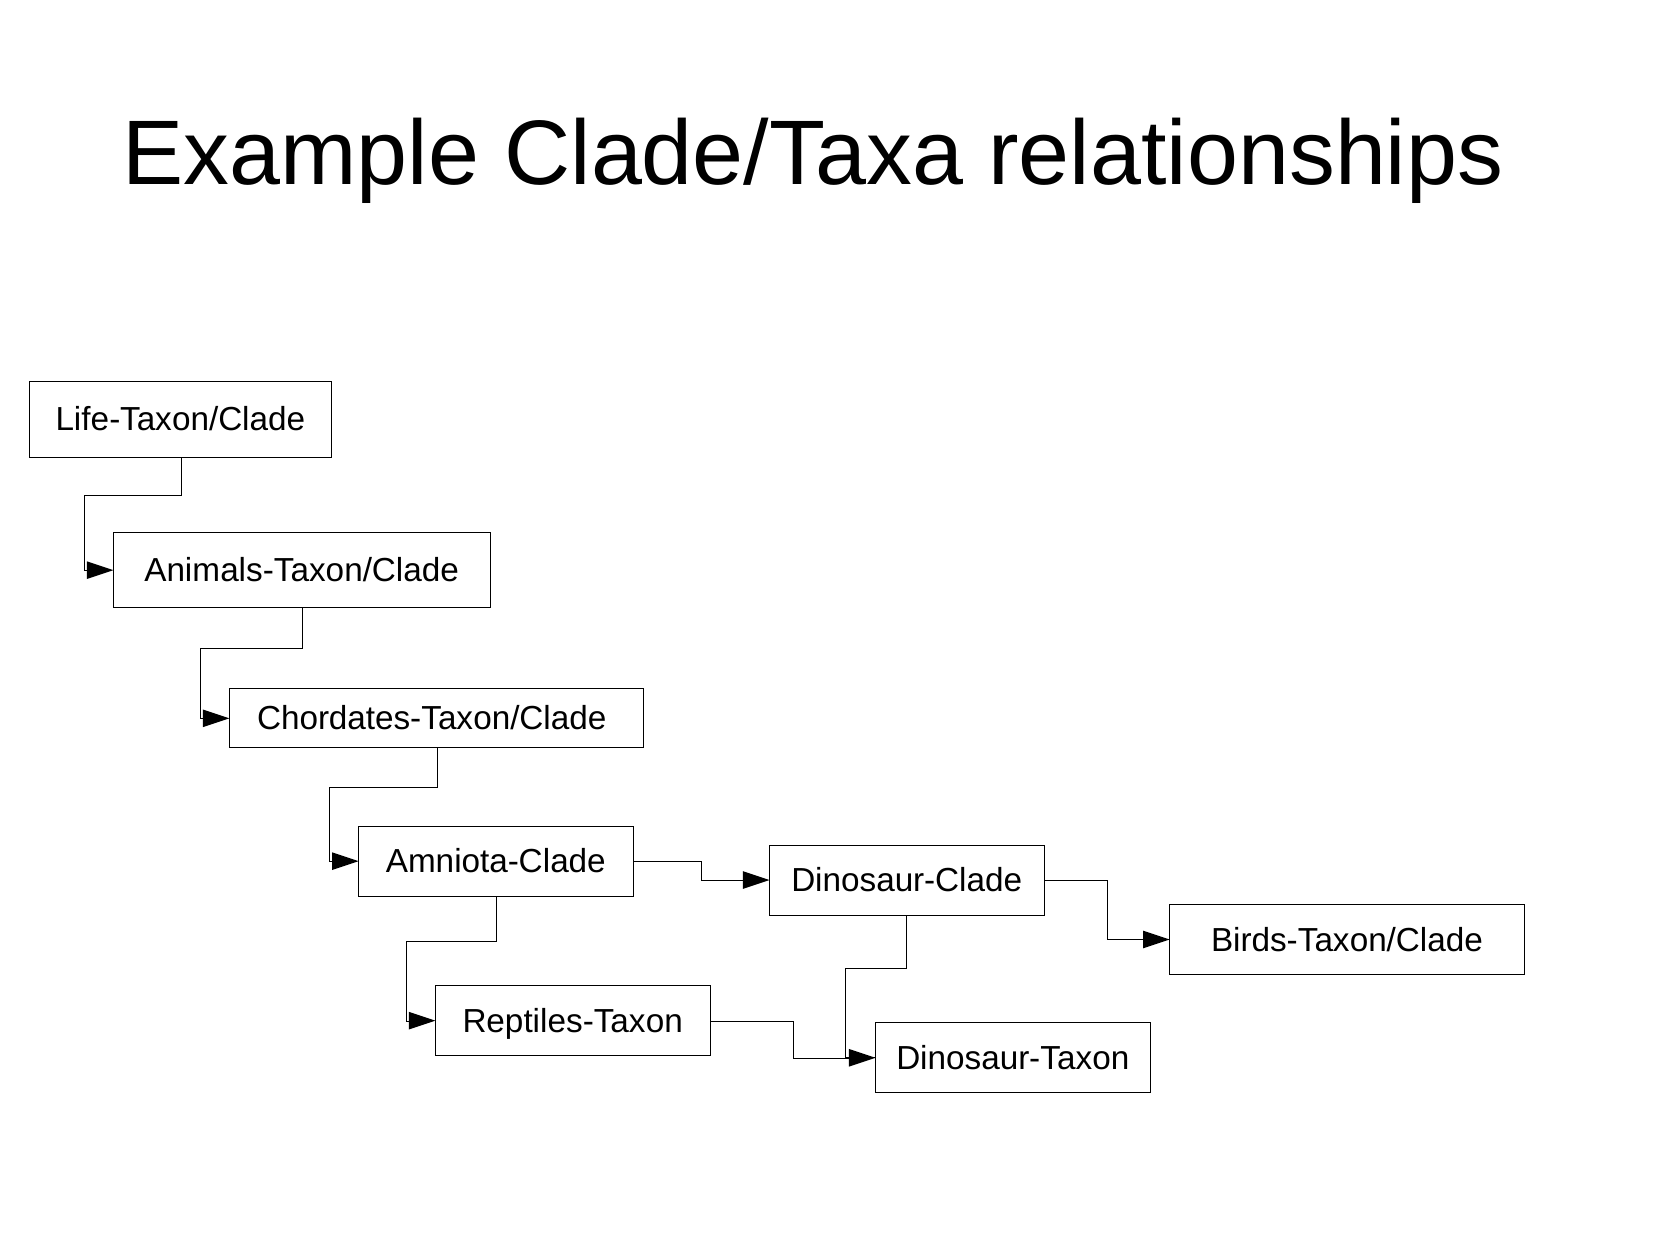

# Example Clade/Taxa relationships
Life-Taxon/Clade
Animals-Taxon/Clade
Chordates-Taxon/Clade
Amniota-Clade
Dinosaur-Clade
Birds-Taxon/Clade
Reptiles-Taxon
Dinosaur-Taxon